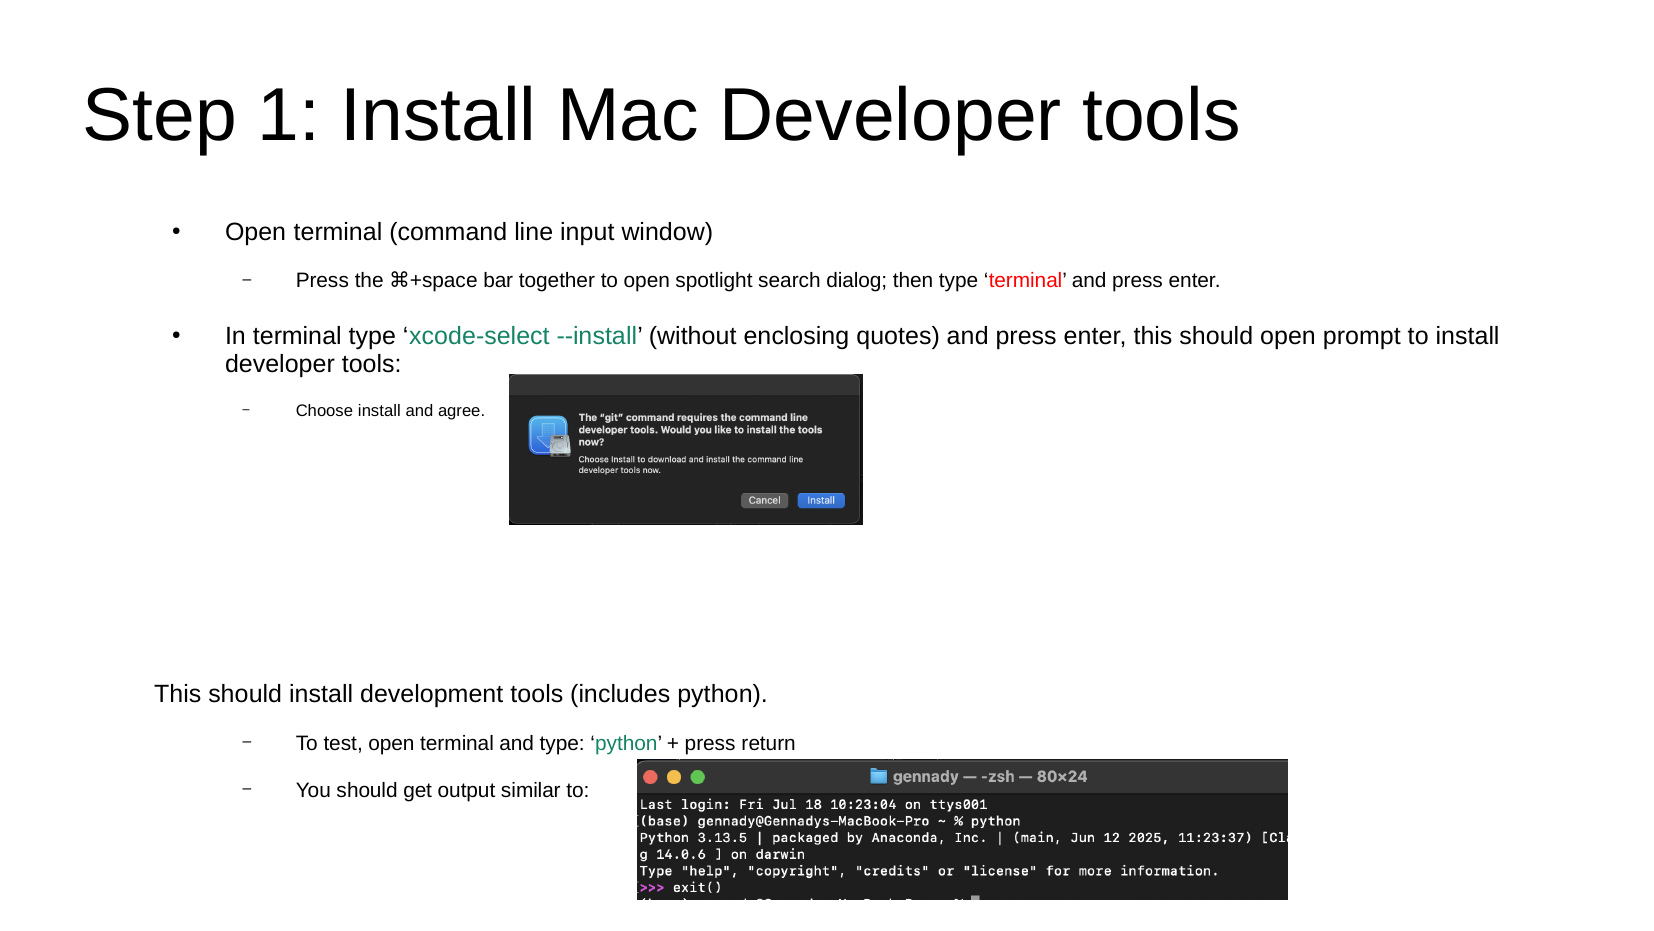

# Step 1: Install Mac Developer tools
Open terminal (command line input window)
Press the ⌘+space bar together to open spotlight search dialog; then type ‘terminal’ and press enter.
In terminal type ‘xcode-select --install’ (without enclosing quotes) and press enter, this should open prompt to install developer tools:
Choose install and agree.
This should install development tools (includes python).
To test, open terminal and type: ‘python’ + press return
You should get output similar to: